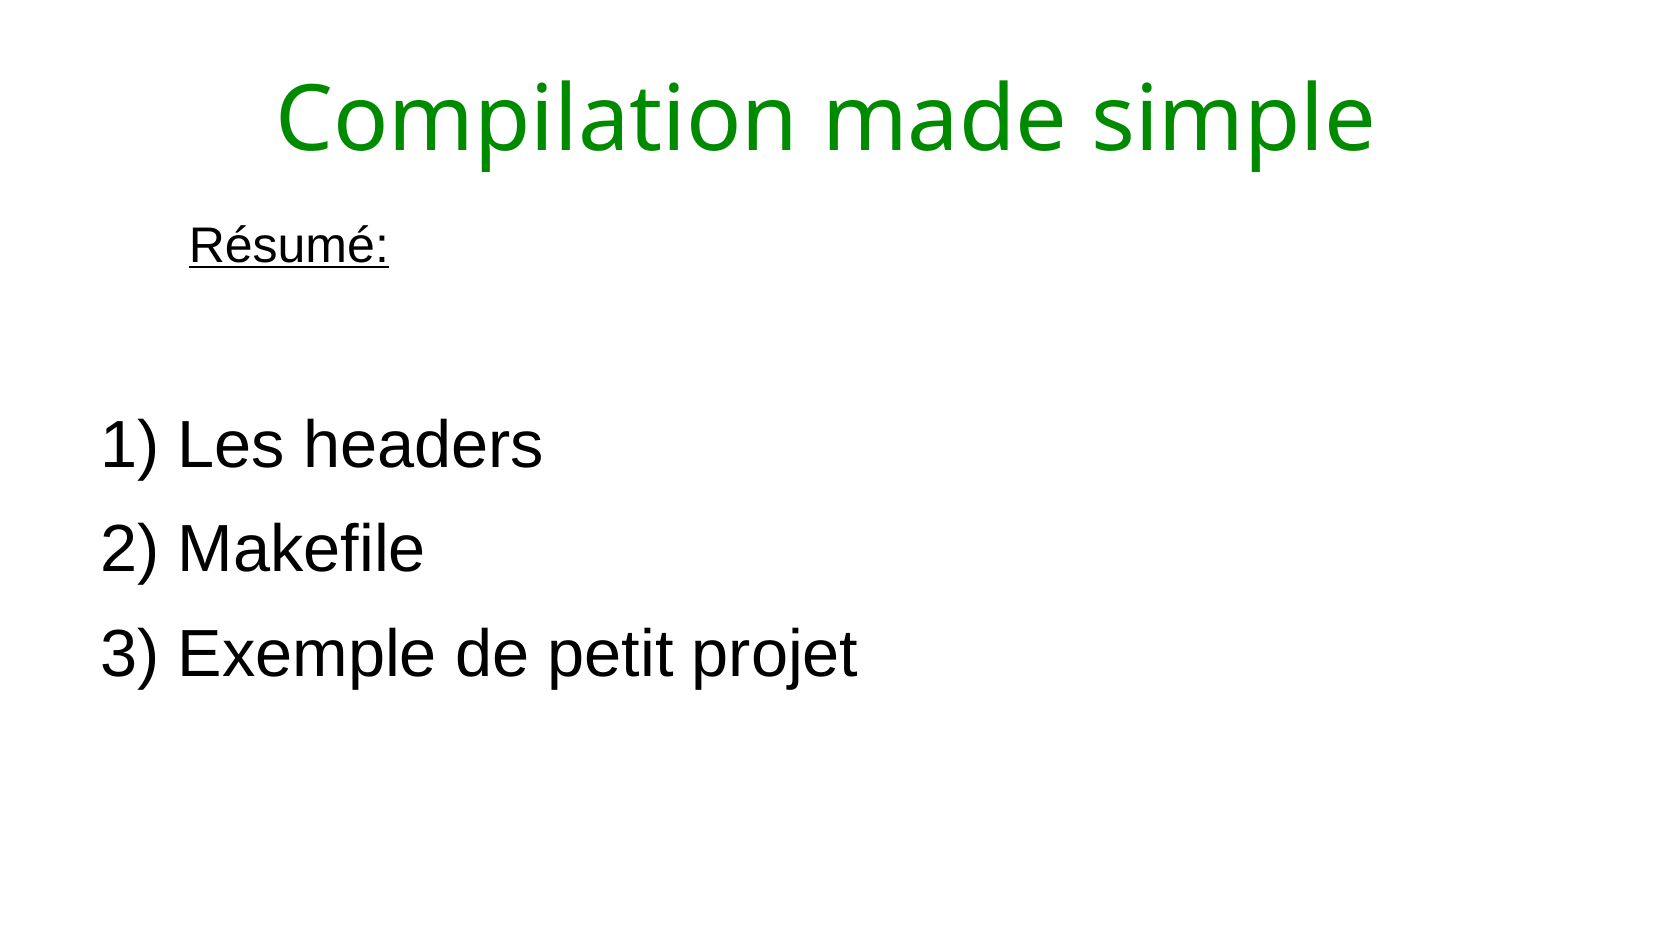

# Compilation made simple
Résumé:
 Les headers
 Makefile
 Exemple de petit projet